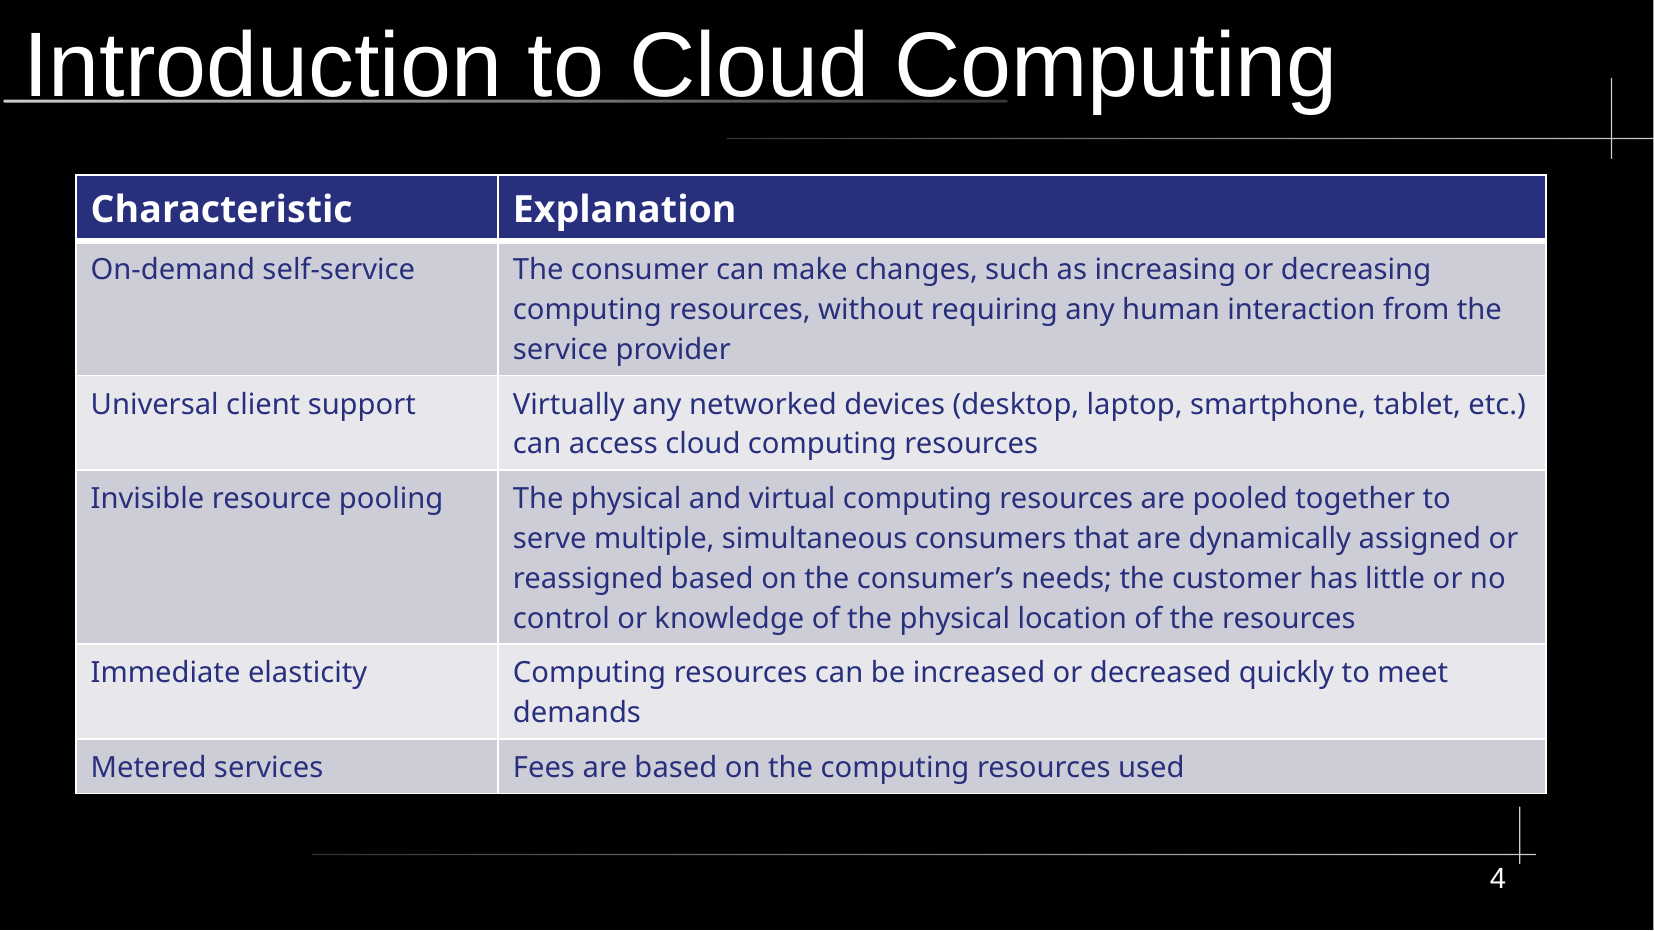

# Introduction to Cloud Computing
| Characteristic | Explanation |
| --- | --- |
| On-demand self-service | The consumer can make changes, such as increasing or decreasing computing resources, without requiring any human interaction from the service provider |
| Universal client support | Virtually any networked devices (desktop, laptop, smartphone, tablet, etc.) can access cloud computing resources |
| Invisible resource pooling | The physical and virtual computing resources are pooled together to serve multiple, simultaneous consumers that are dynamically assigned or reassigned based on the consumer’s needs; the customer has little or no control or knowledge of the physical location of the resources |
| Immediate elasticity | Computing resources can be increased or decreased quickly to meet demands |
| Metered services | Fees are based on the computing resources used |
4